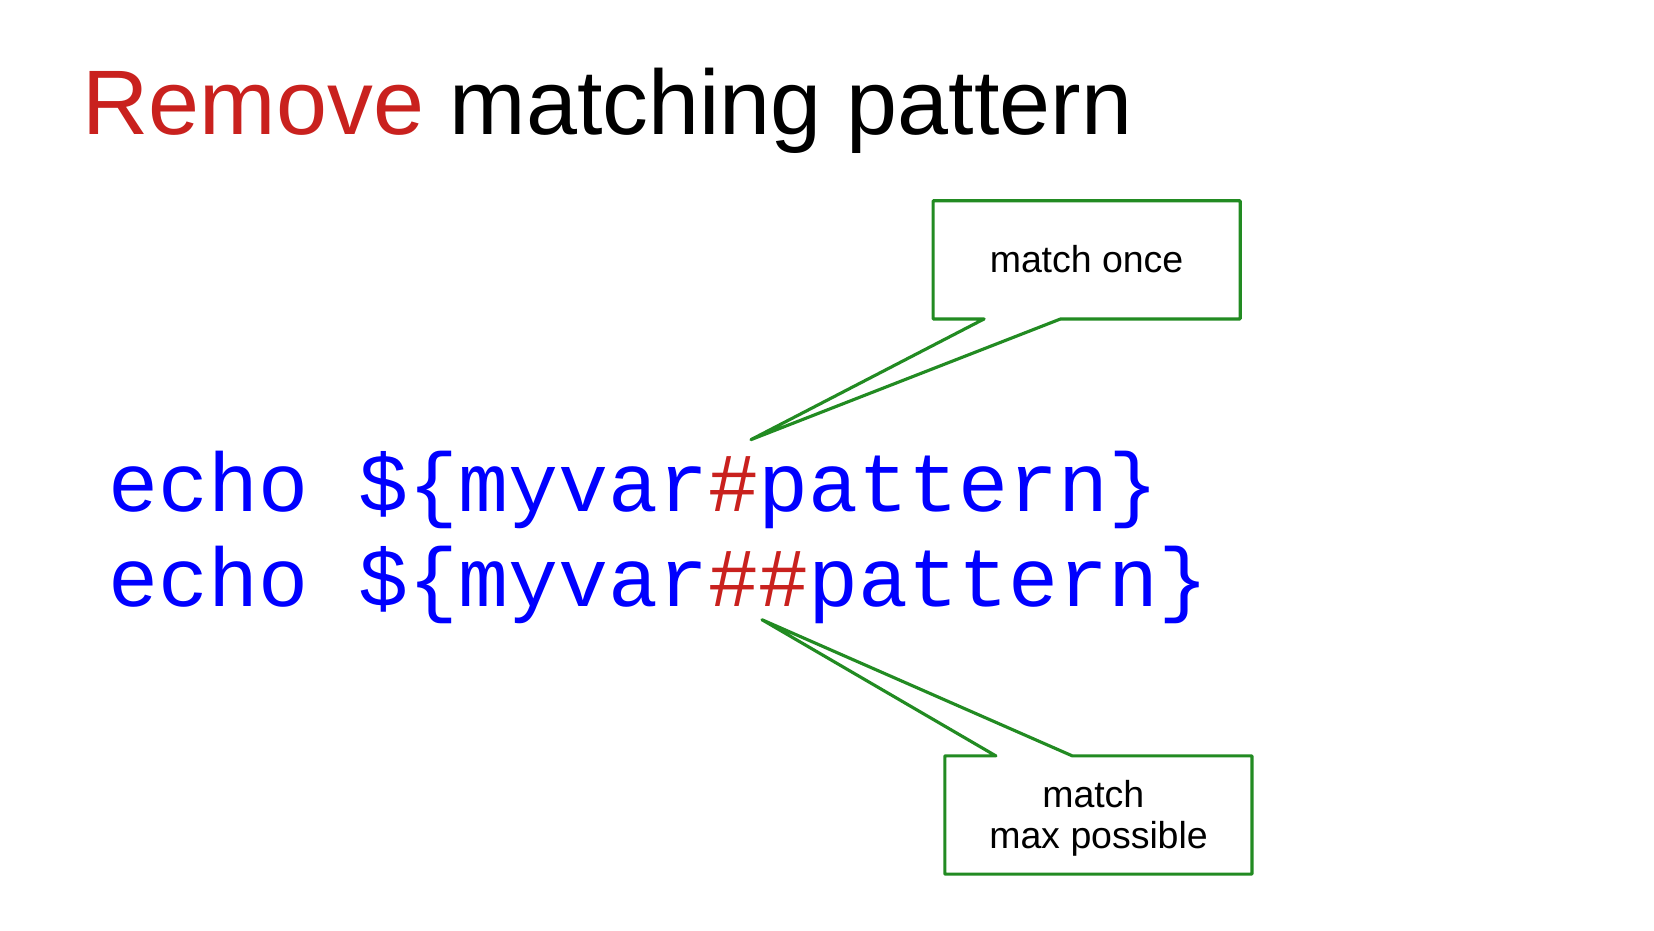

# Remove matching pattern
match once
echo ${myvar#pattern}
echo ${myvar##pattern}
match
max possible